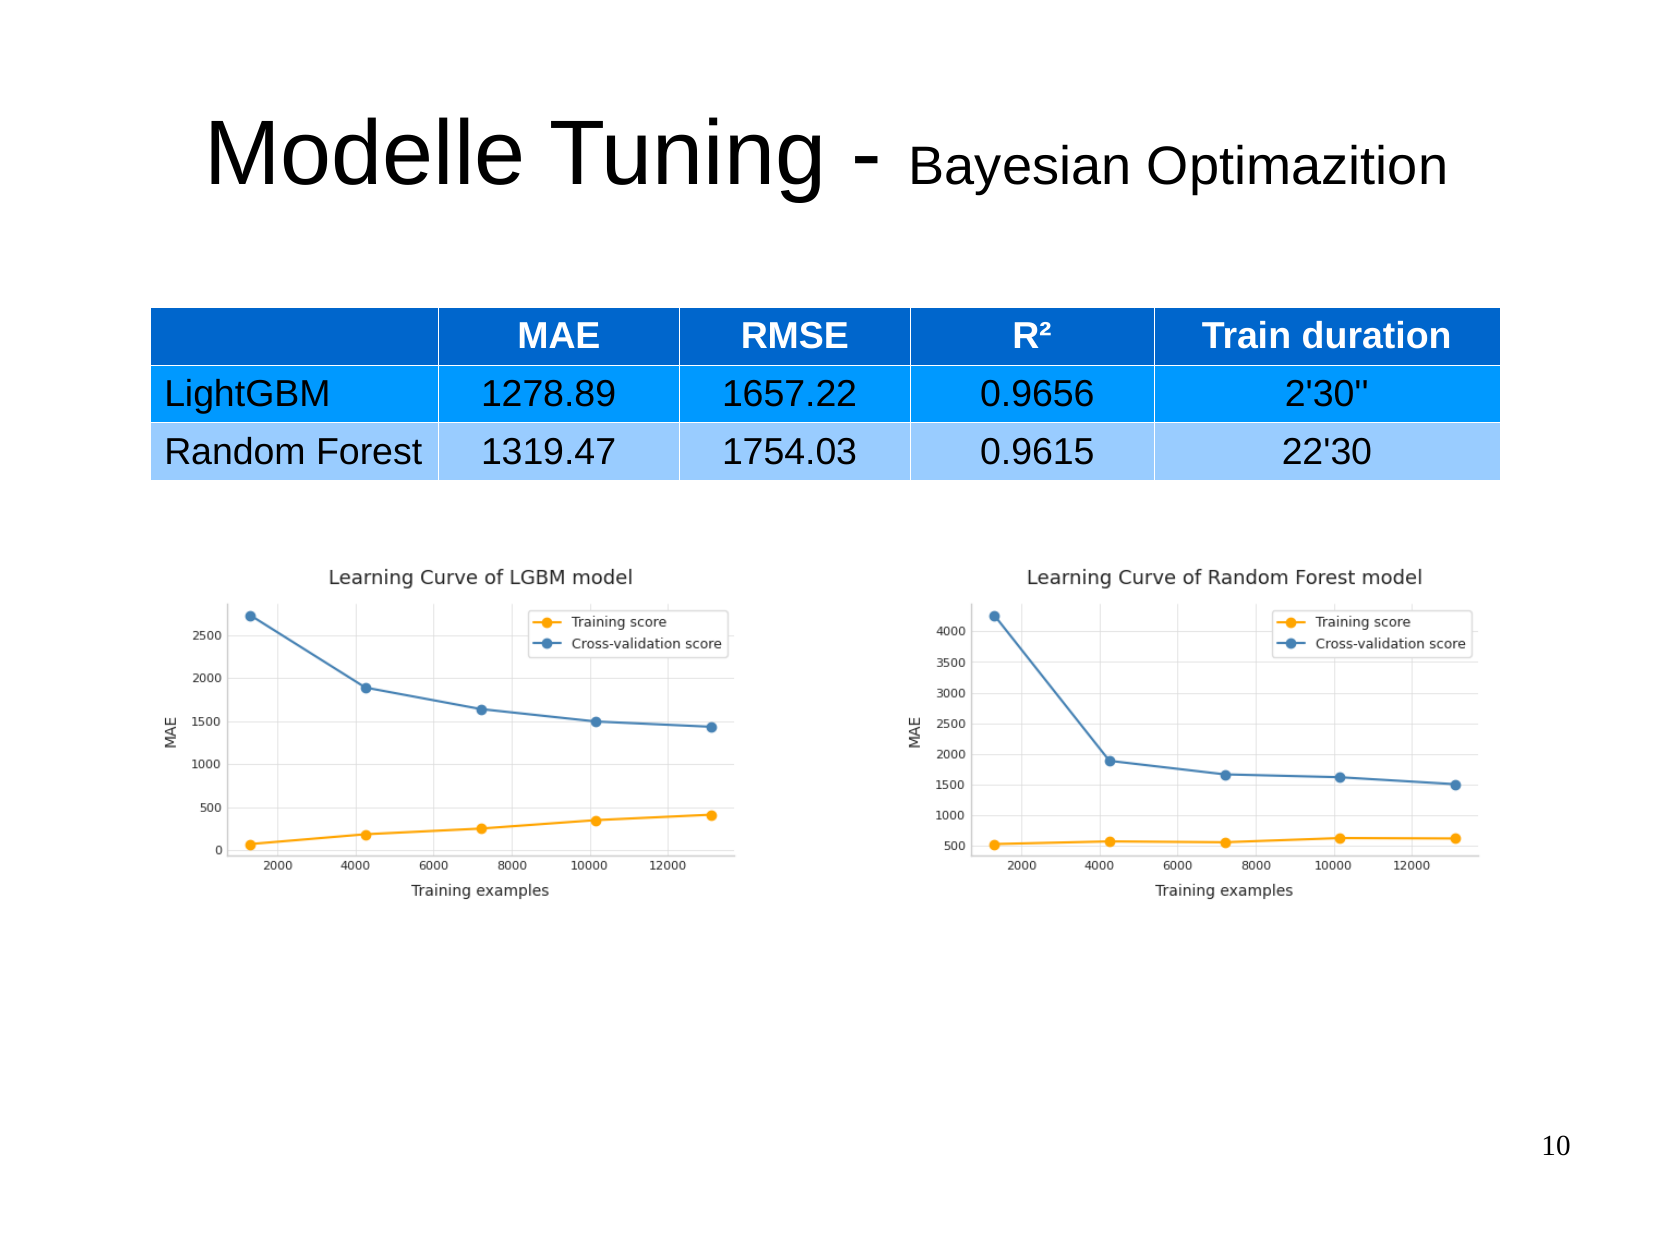

# Modelle Tuning - Bayesian Optimazition
| | MAE | RMSE | R² | Train duration |
| --- | --- | --- | --- | --- |
| LightGBM | 1278.89 | 1657.22 | 0.9656 | 2'30'' |
| Random Forest | 1319.47 | 1754.03 | 0.9615 | 22'30 |
10